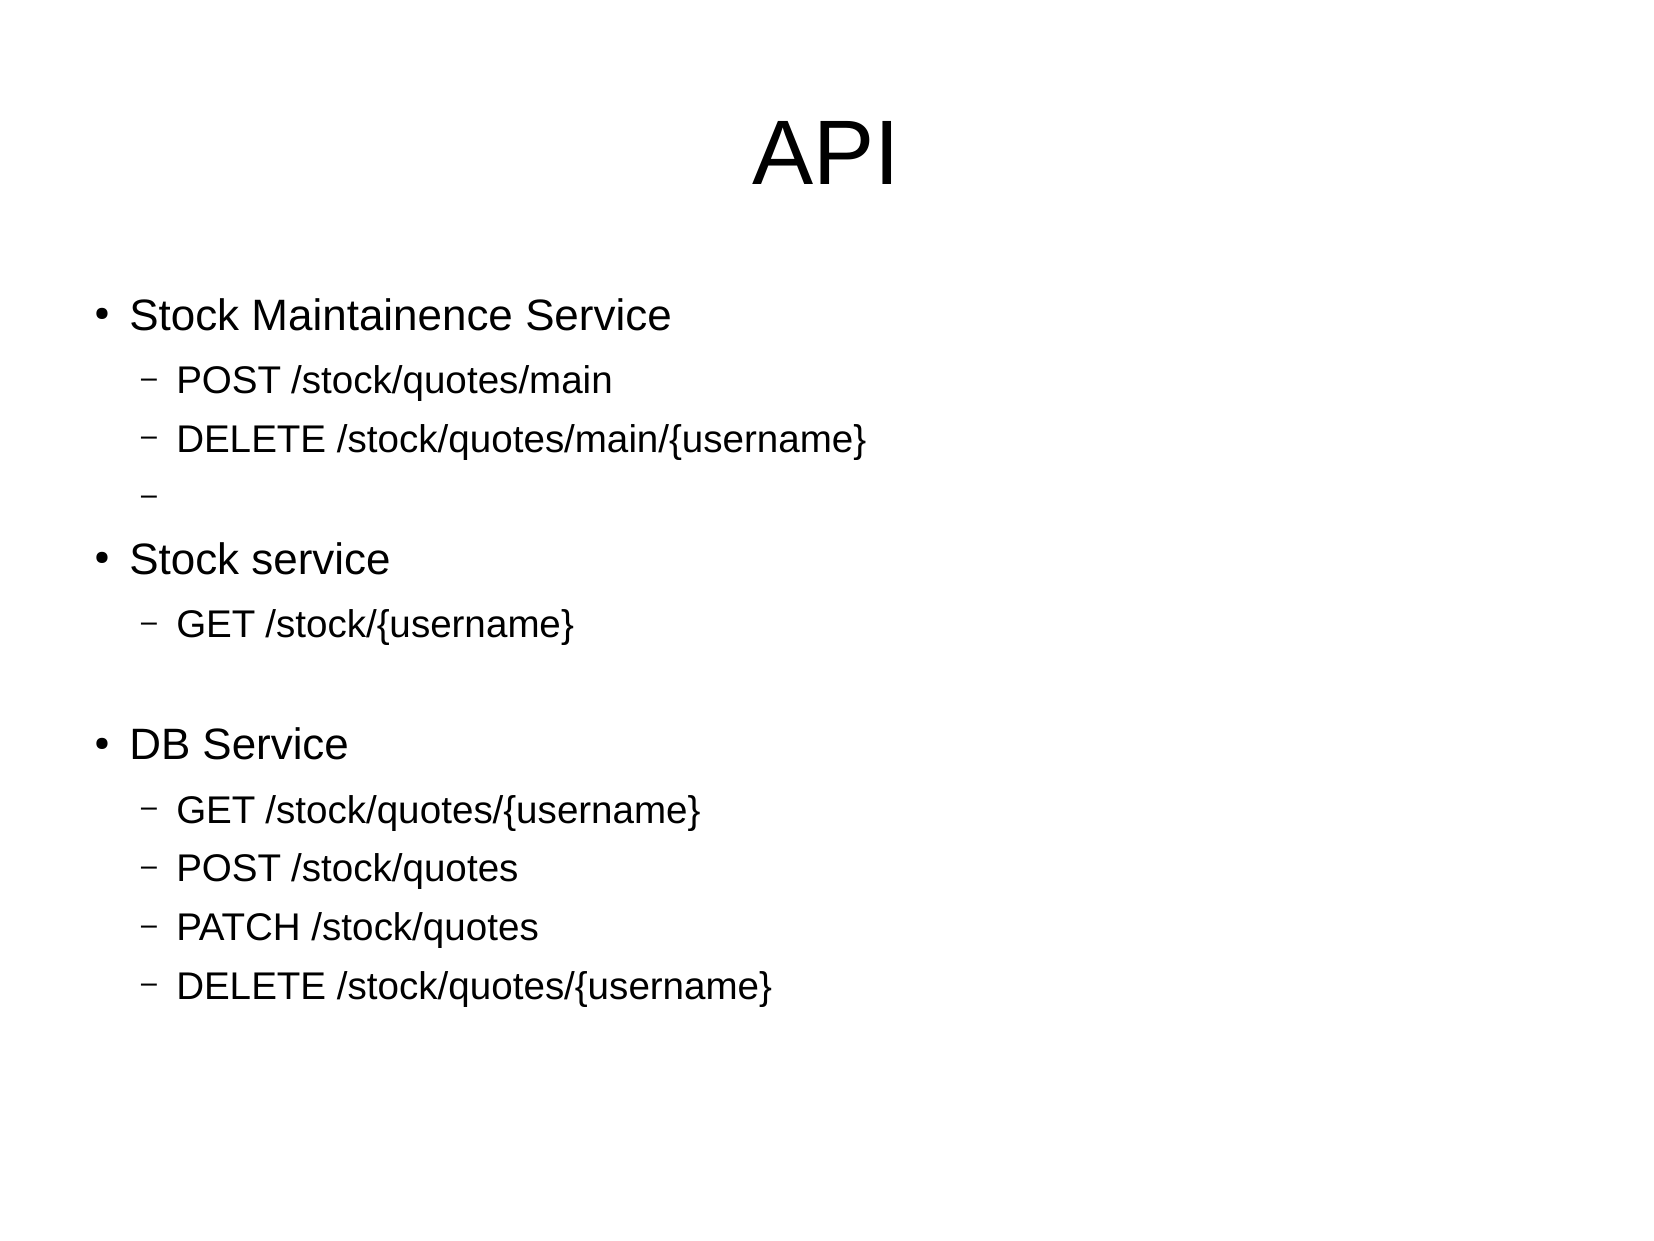

# API
Stock Maintainence Service
POST /stock/quotes/main
DELETE /stock/quotes/main/{username}
Stock service
GET /stock/{username}
DB Service
GET /stock/quotes/{username}
POST /stock/quotes
PATCH /stock/quotes
DELETE /stock/quotes/{username}